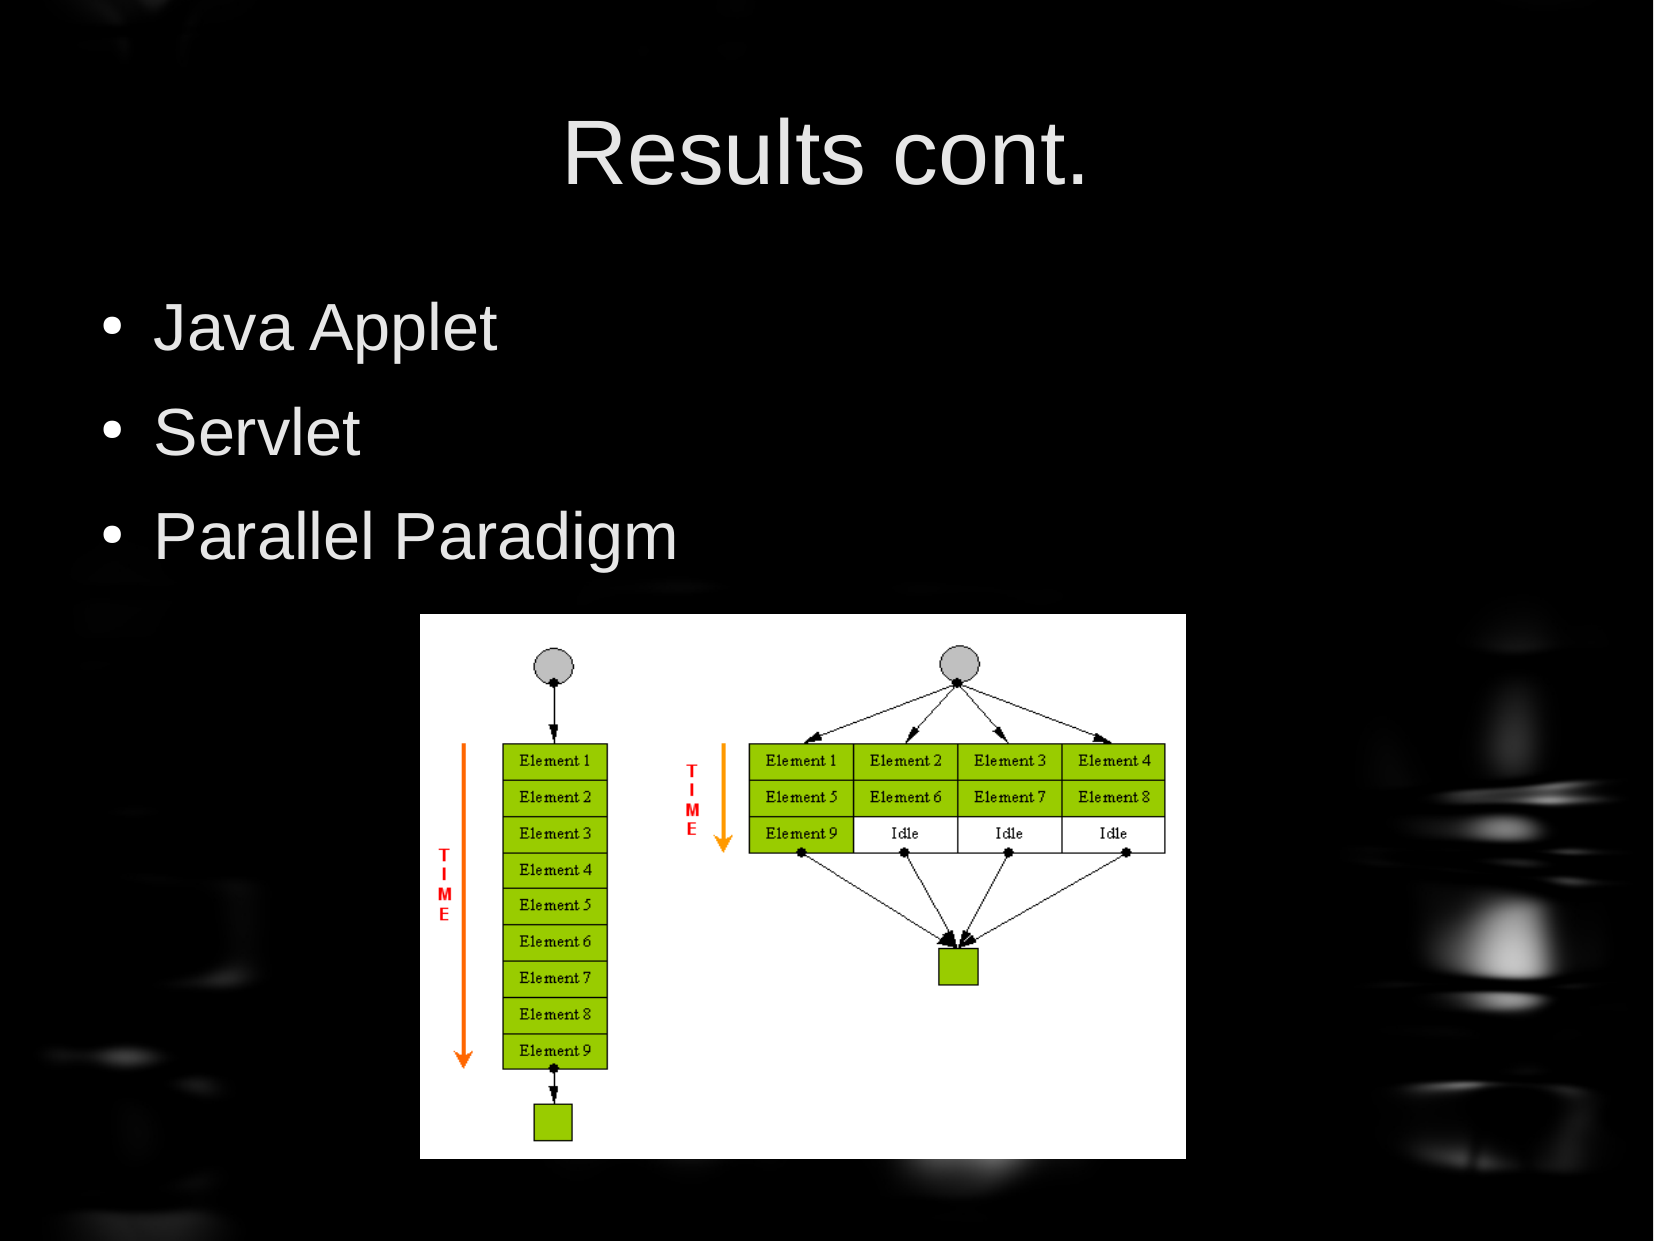

# Results cont.
Java Applet
Servlet
Parallel Paradigm